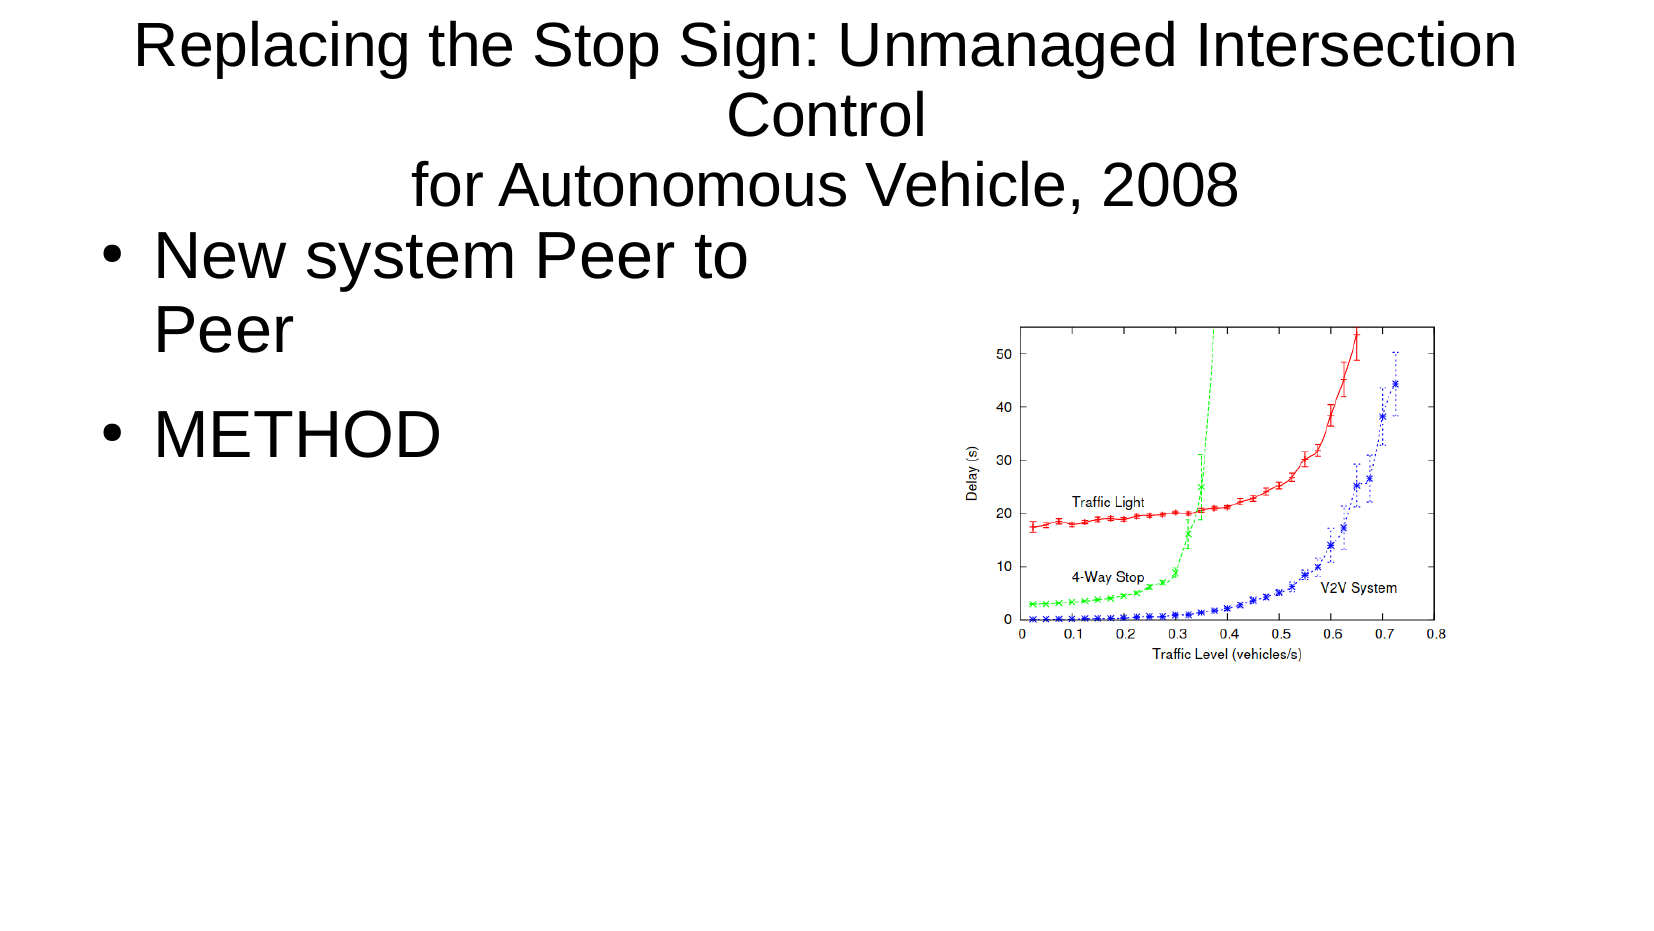

# Replacing the Stop Sign: Unmanaged Intersection Control for Autonomous Vehicle, 2008
New system Peer to Peer
METHOD